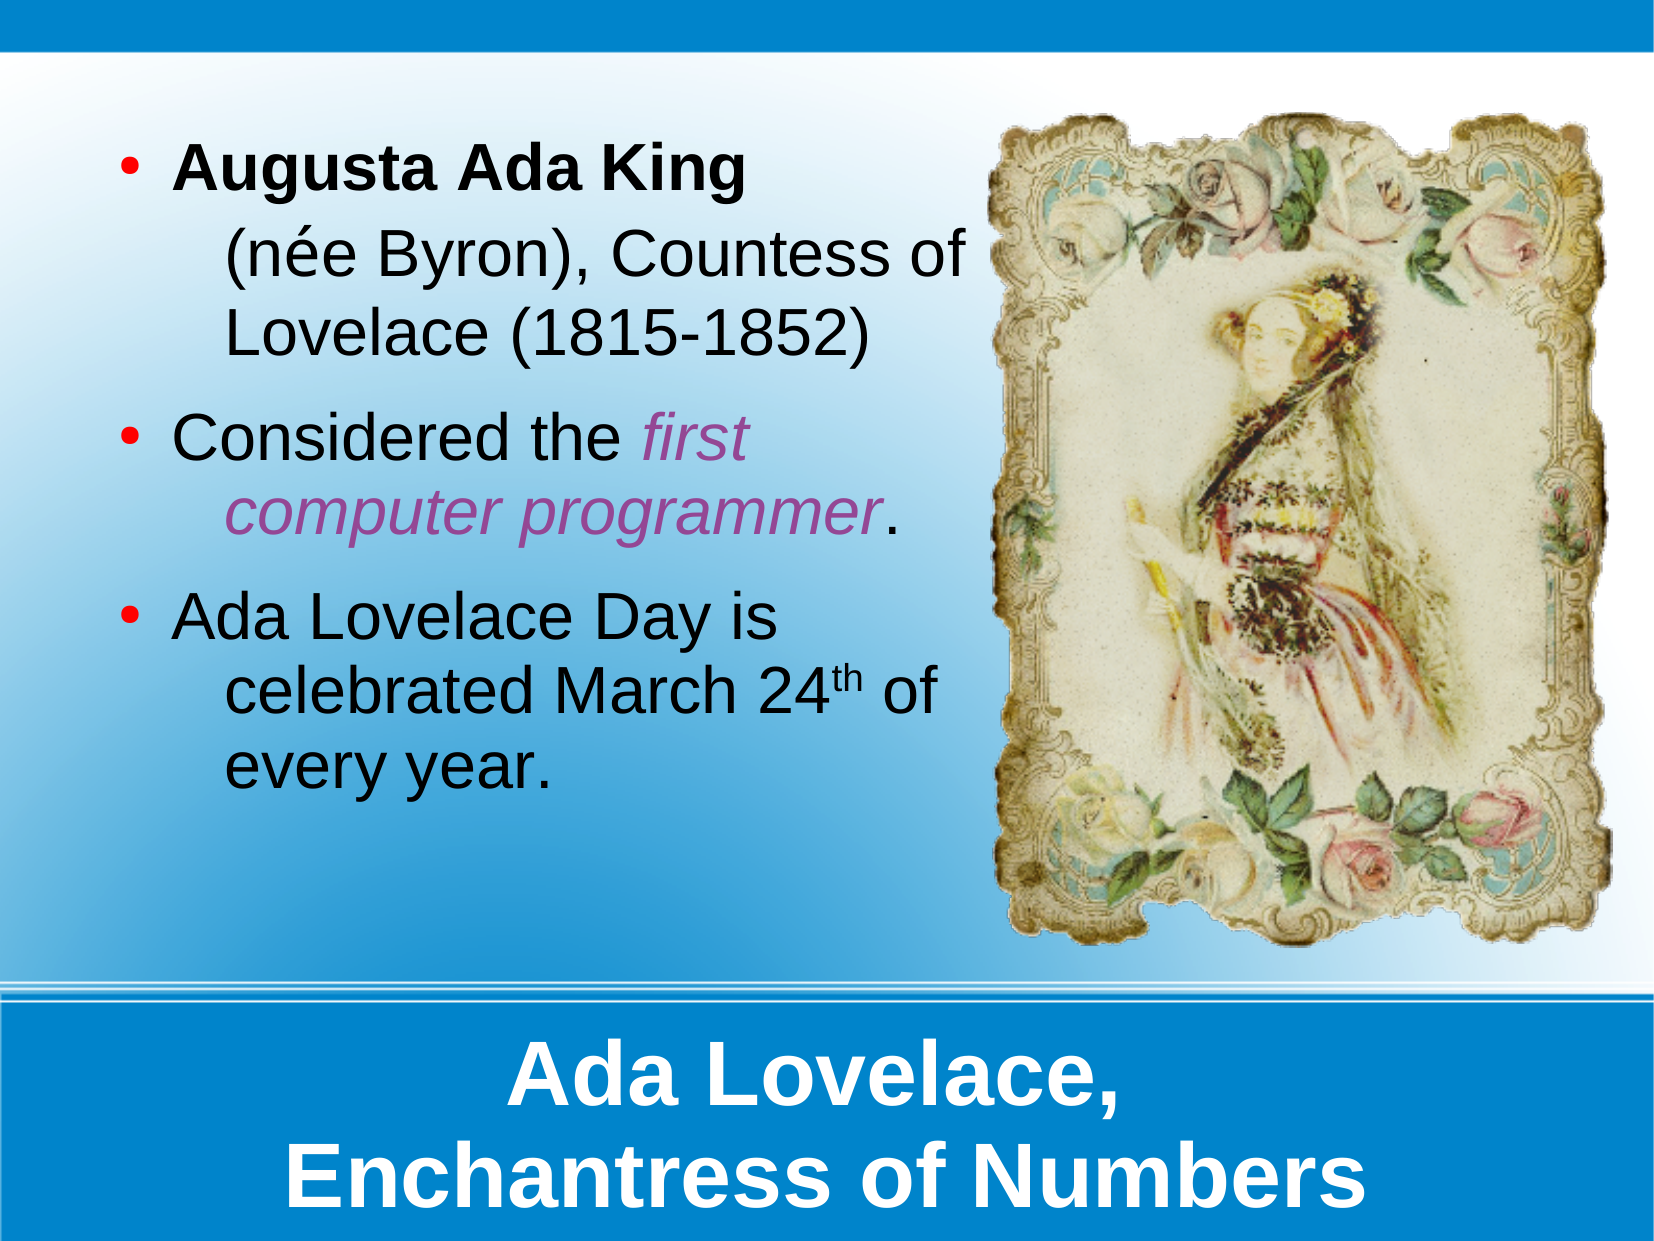

Augusta Ada King
(née Byron), Countess of
Lovelace (1815-1852)
Considered the first
computer programmer.
Ada Lovelace Day is
celebrated March 24th of
every year.
# Ada Lovelace, Enchantress of Numbers